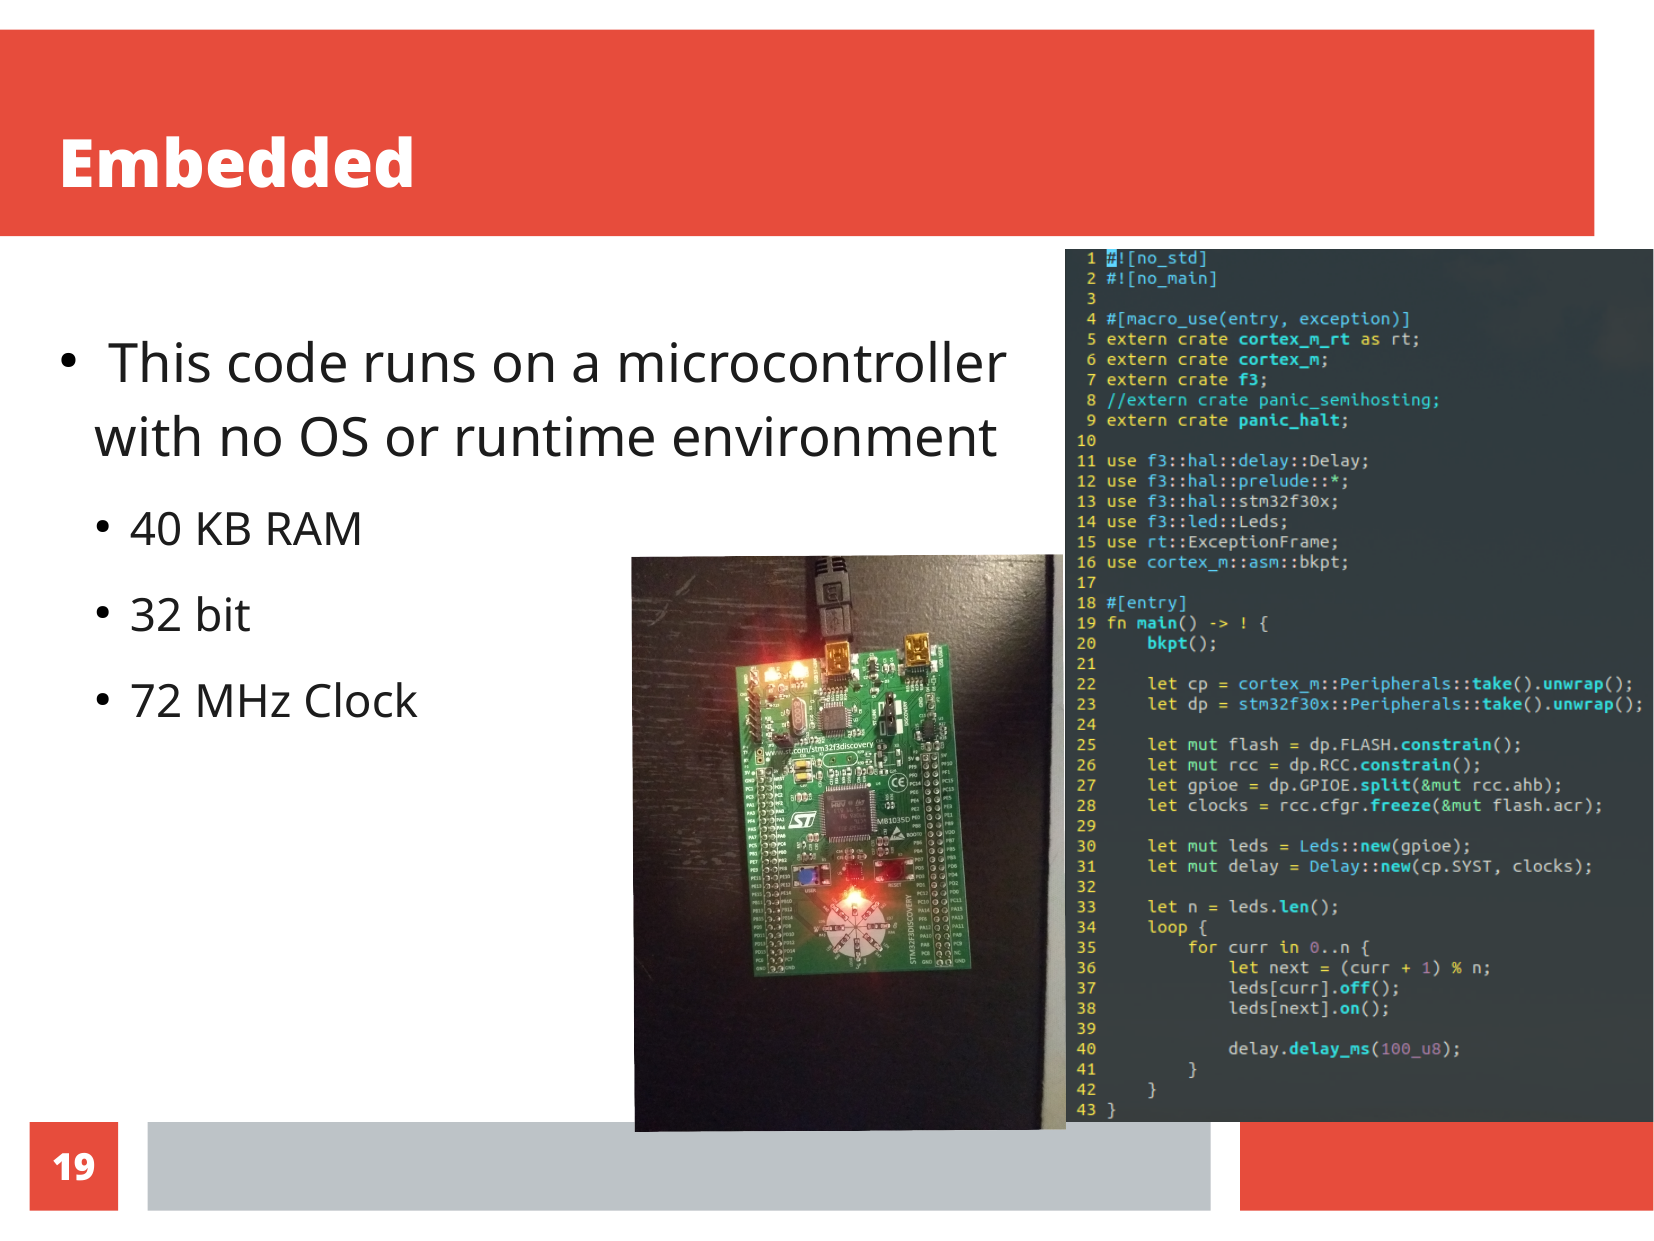

# Embedded
 This code runs on a microcontroller with no OS or runtime environment
40 KB RAM
32 bit
72 MHz Clock
19